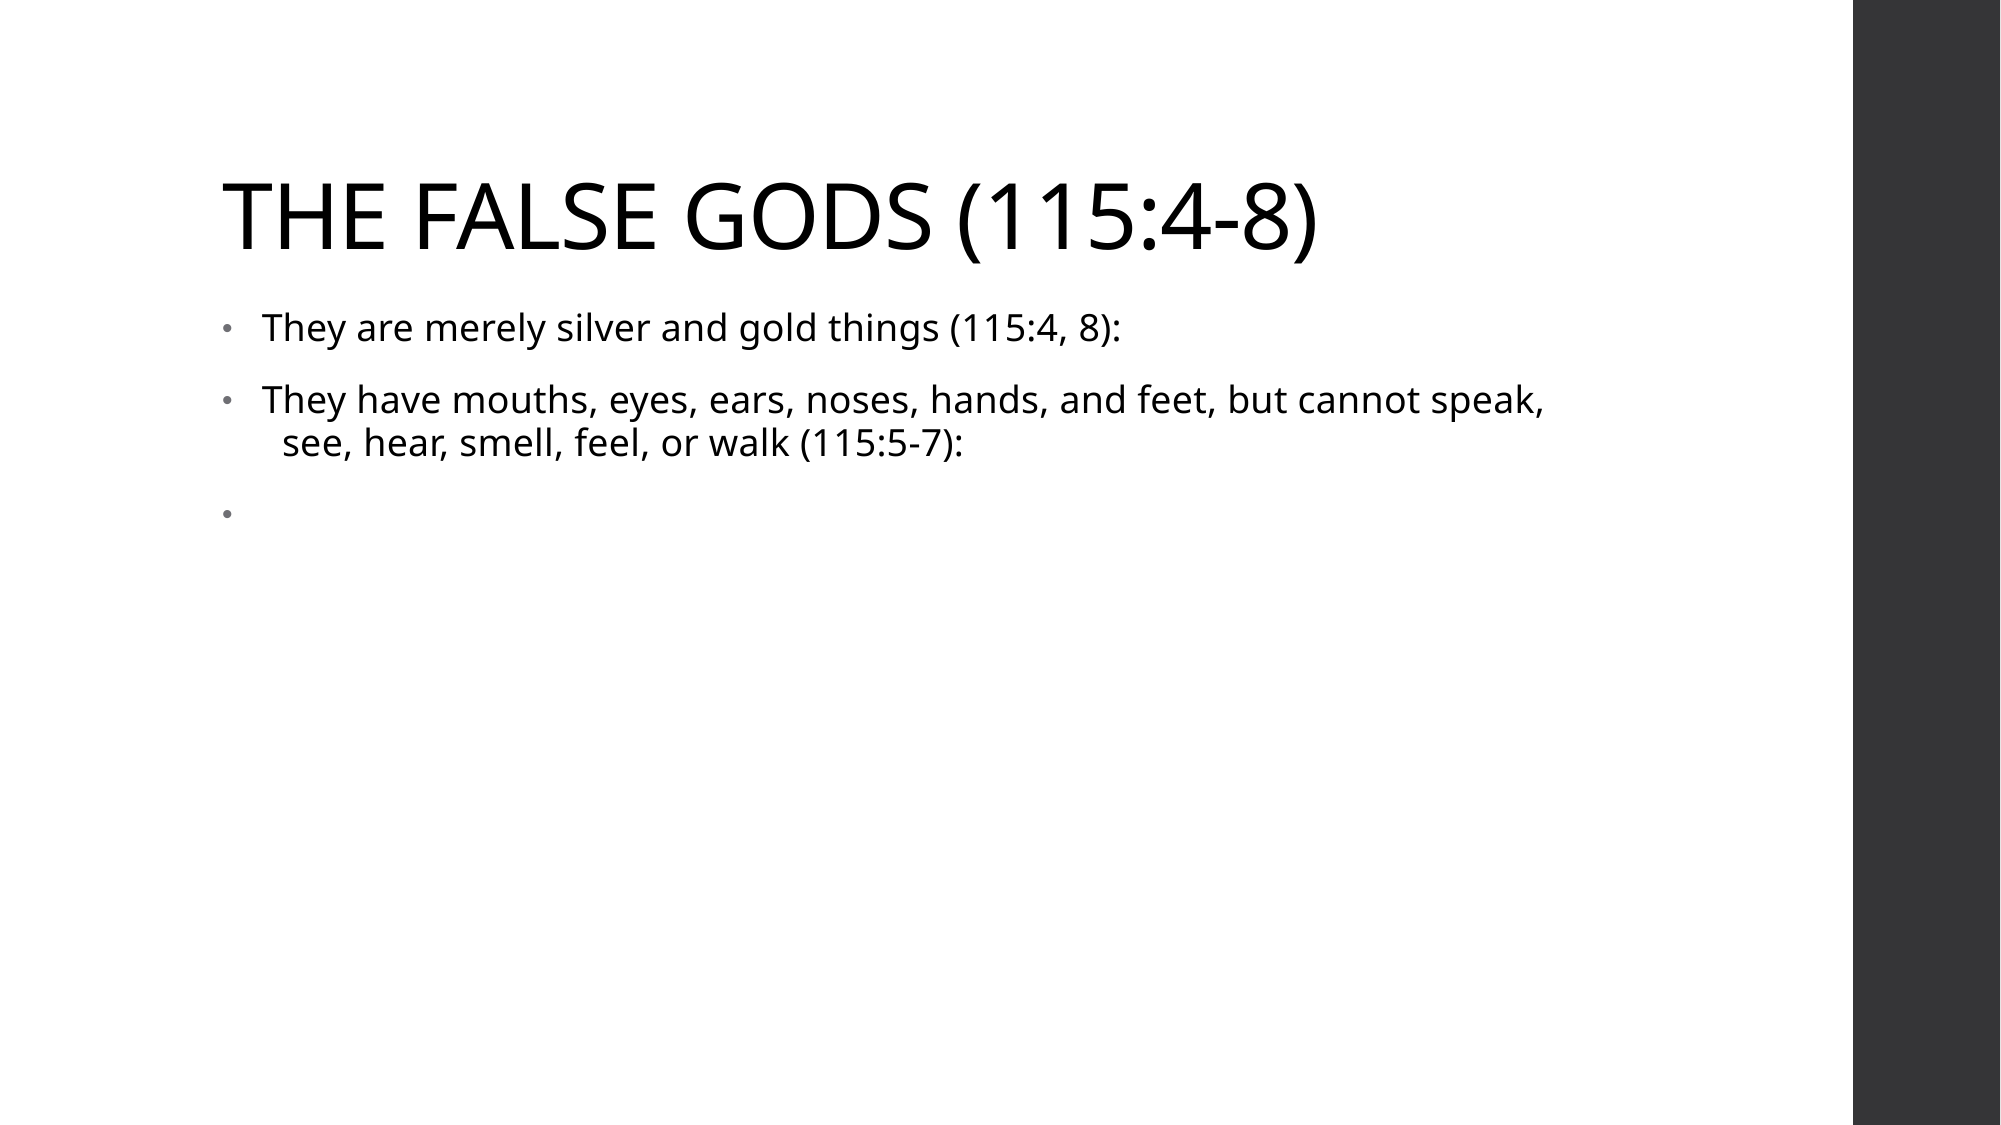

# THE FALSE GODS (115:4-8)
 They are merely silver and gold things (115:4, 8):
 They have mouths, eyes, ears, noses, hands, and feet, but cannot speak, see, hear, smell, feel, or walk (115:5-7):